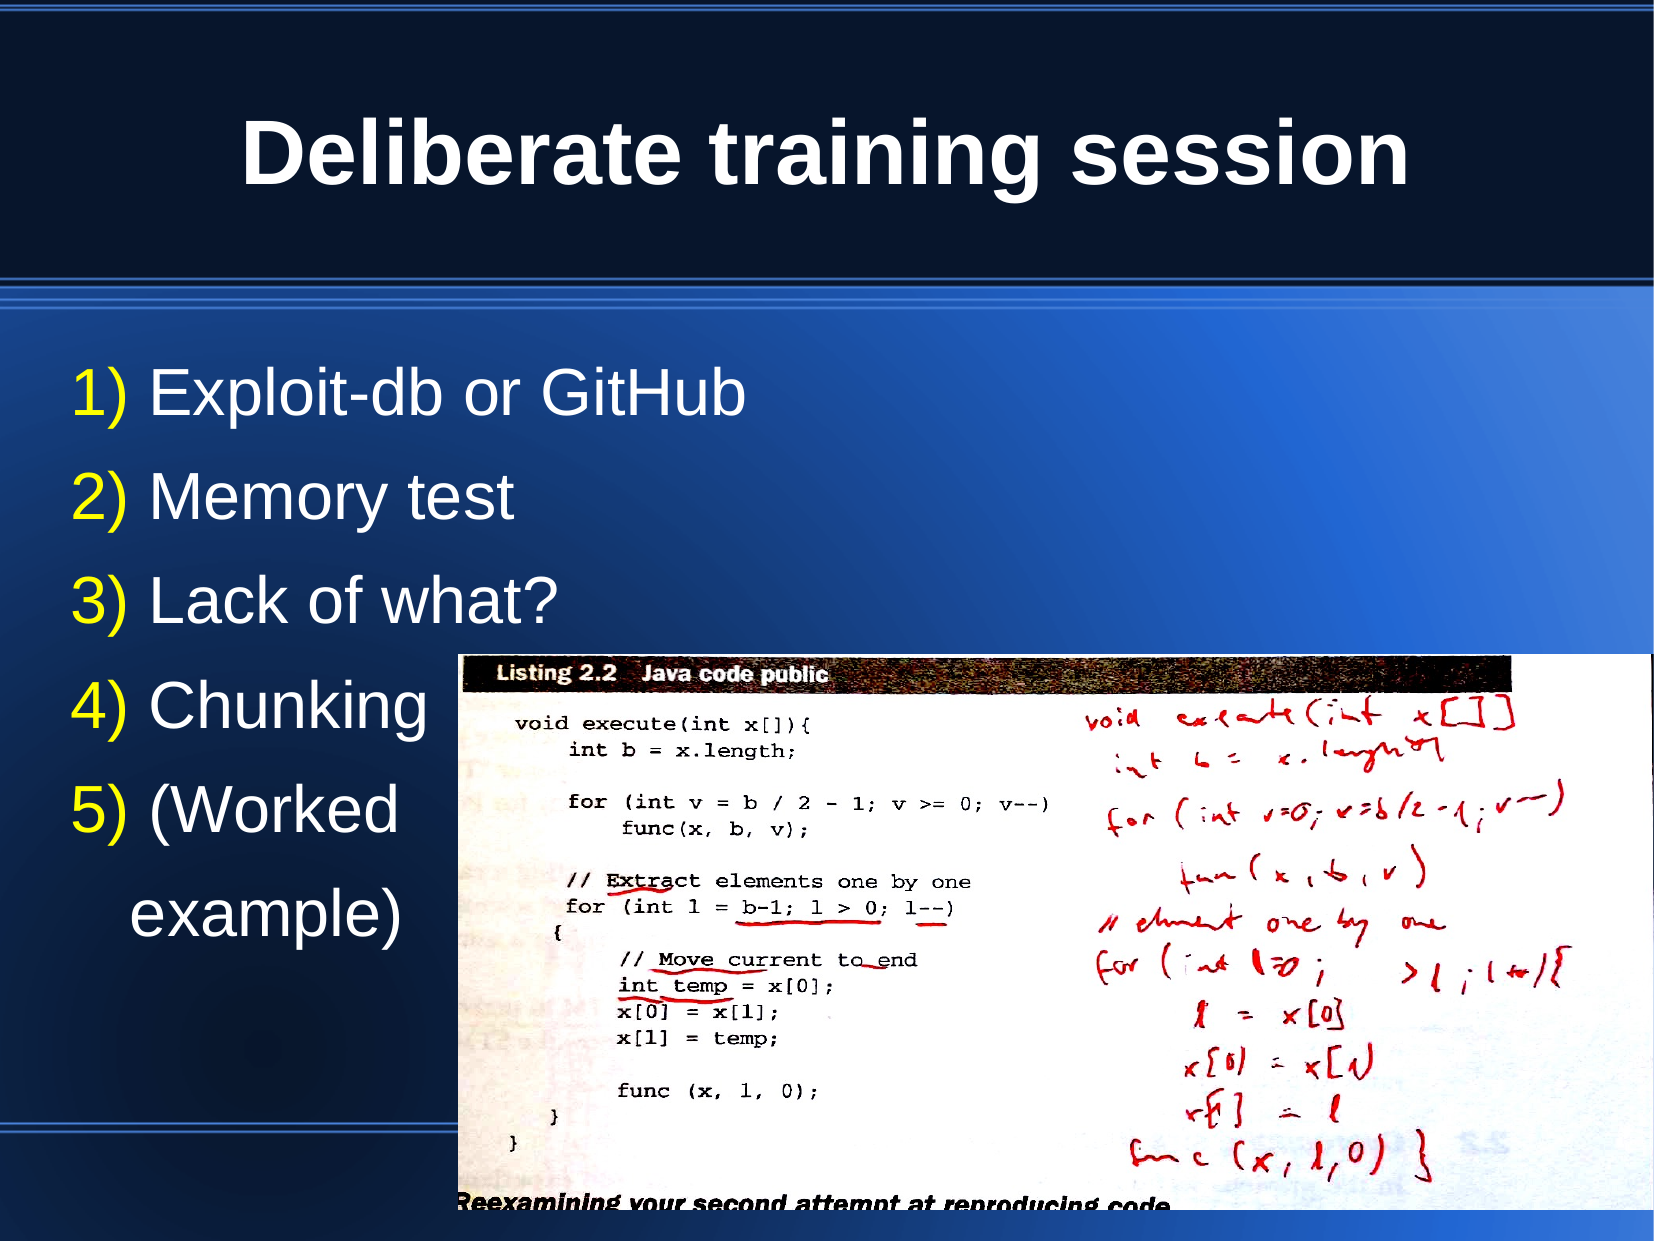

# Deliberate training session
 Exploit-db or GitHub
 Memory test
 Lack of what?
 Chunking
 (Worked
example)